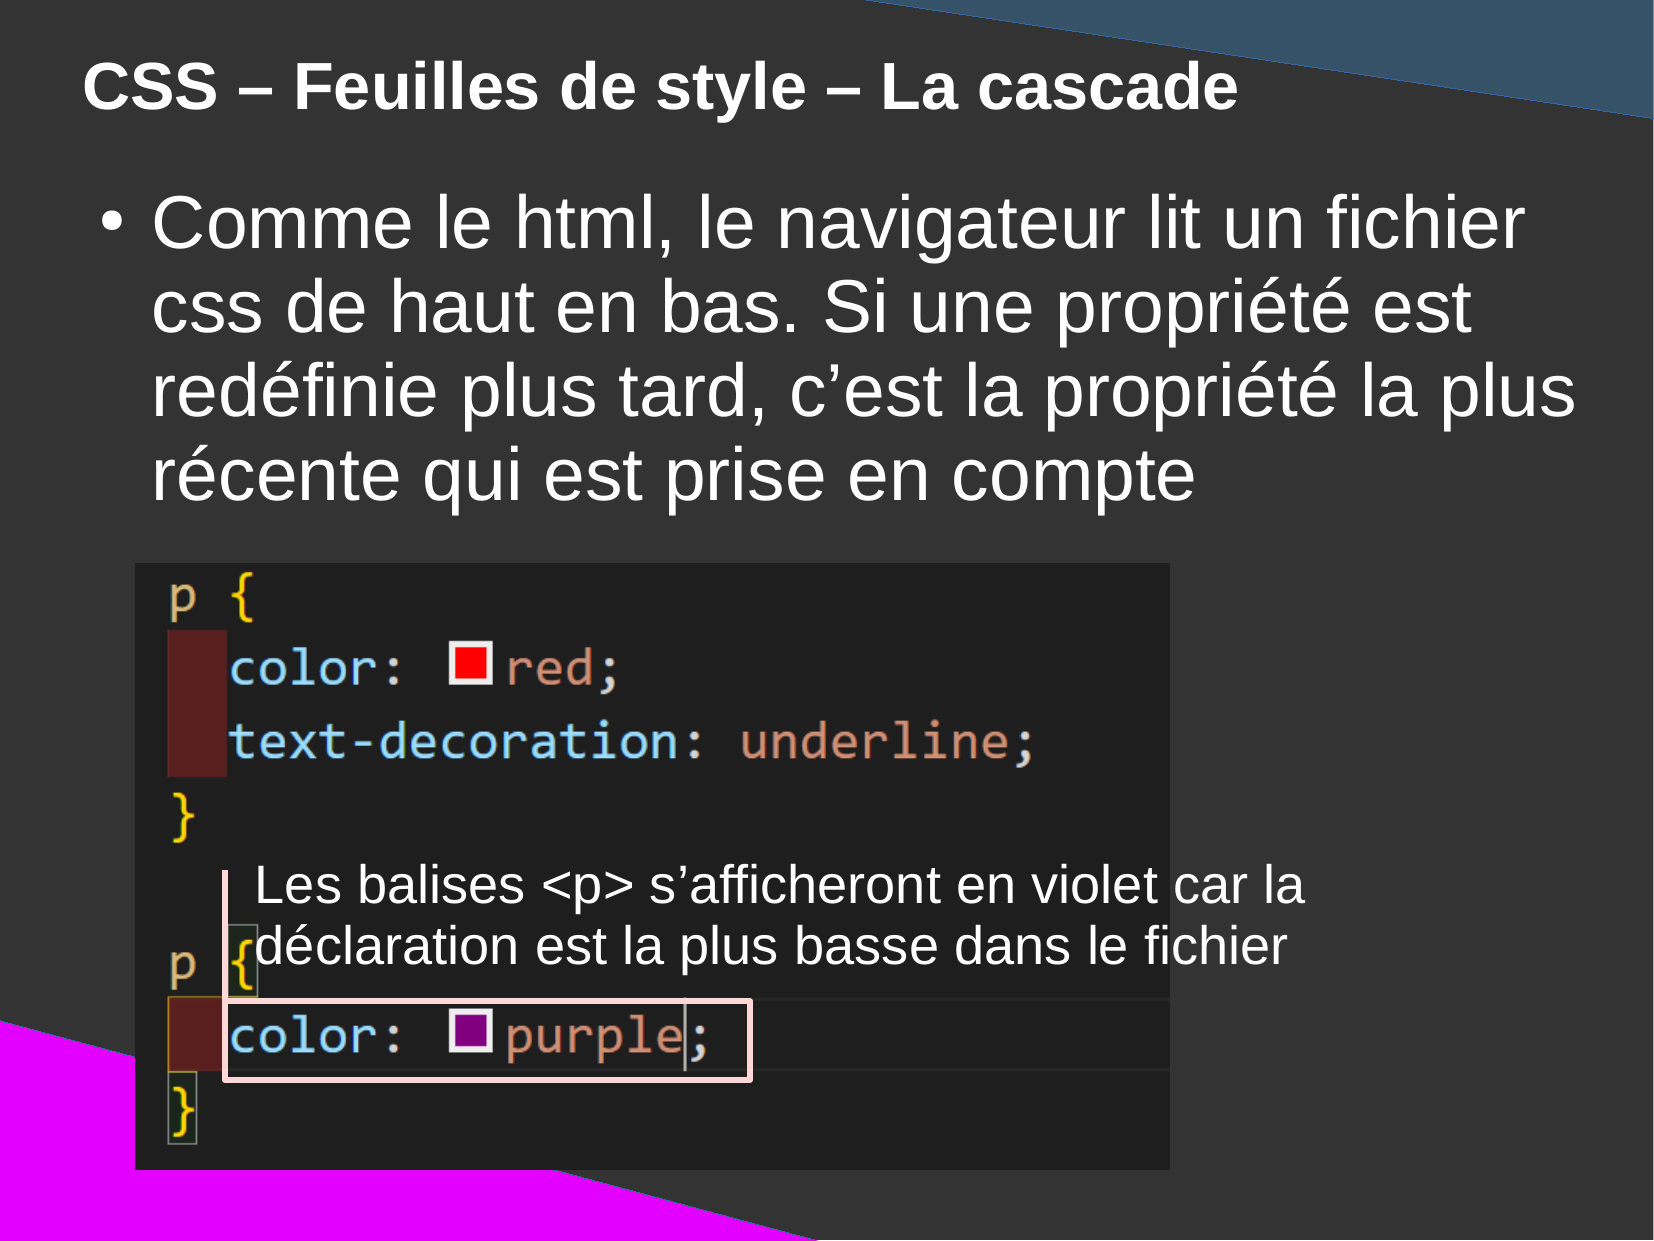

# CSS – Feuilles de style – La cascade
Comme le html, le navigateur lit un fichier css de haut en bas. Si une propriété est redéfinie plus tard, c’est la propriété la plus récente qui est prise en compte
Les balises <p> s’afficheront en violet car la déclaration est la plus basse dans le fichier